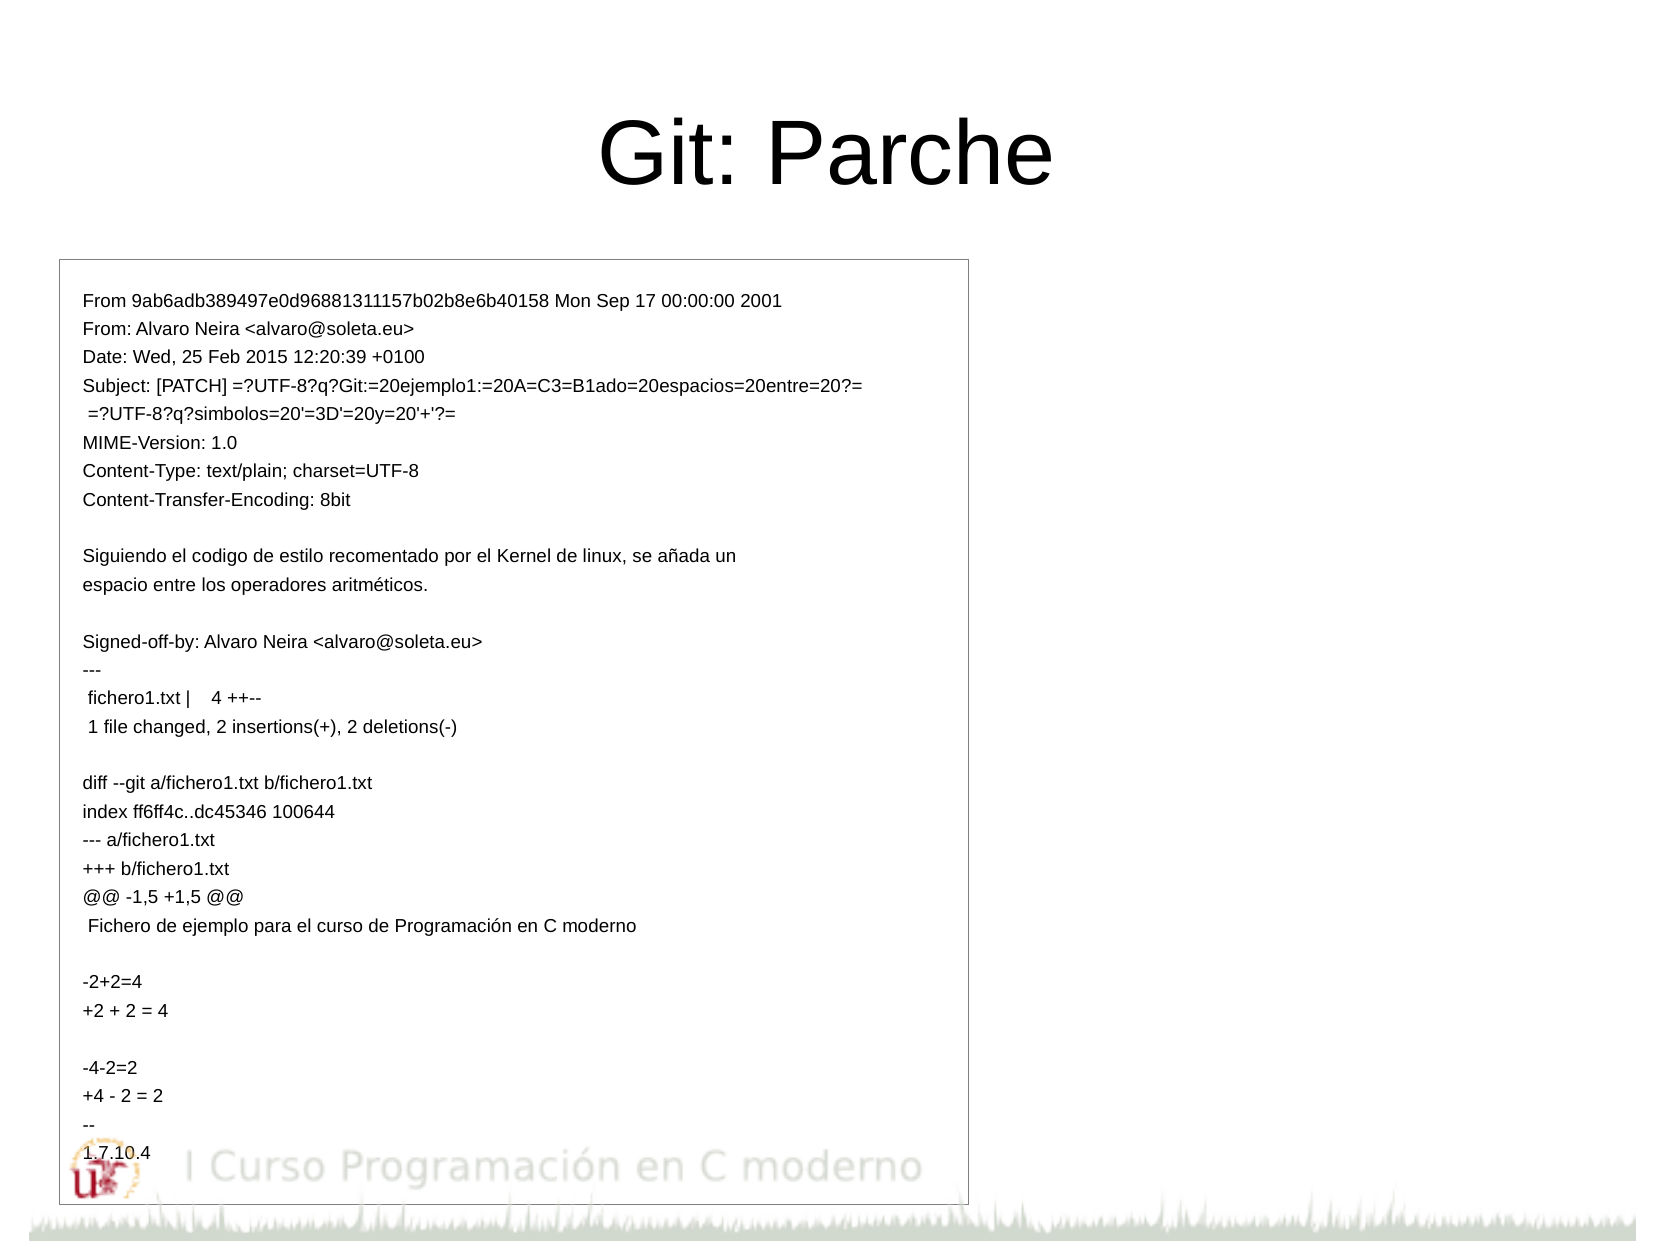

# Git: Parche
From 9ab6adb389497e0d96881311157b02b8e6b40158 Mon Sep 17 00:00:00 2001
From: Alvaro Neira <alvaro@soleta.eu>
Date: Wed, 25 Feb 2015 12:20:39 +0100
Subject: [PATCH] =?UTF-8?q?Git:=20ejemplo1:=20A=C3=B1ado=20espacios=20entre=20?=
 =?UTF-8?q?simbolos=20'=3D'=20y=20'+'?=
MIME-Version: 1.0
Content-Type: text/plain; charset=UTF-8
Content-Transfer-Encoding: 8bit
Siguiendo el codigo de estilo recomentado por el Kernel de linux, se añada un
espacio entre los operadores aritméticos.
Signed-off-by: Alvaro Neira <alvaro@soleta.eu>
---
 fichero1.txt | 4 ++--
 1 file changed, 2 insertions(+), 2 deletions(-)
diff --git a/fichero1.txt b/fichero1.txt
index ff6ff4c..dc45346 100644
--- a/fichero1.txt
+++ b/fichero1.txt
@@ -1,5 +1,5 @@
 Fichero de ejemplo para el curso de Programación en C moderno
-2+2=4
+2 + 2 = 4
-4-2=2
+4 - 2 = 2
--
1.7.10.4